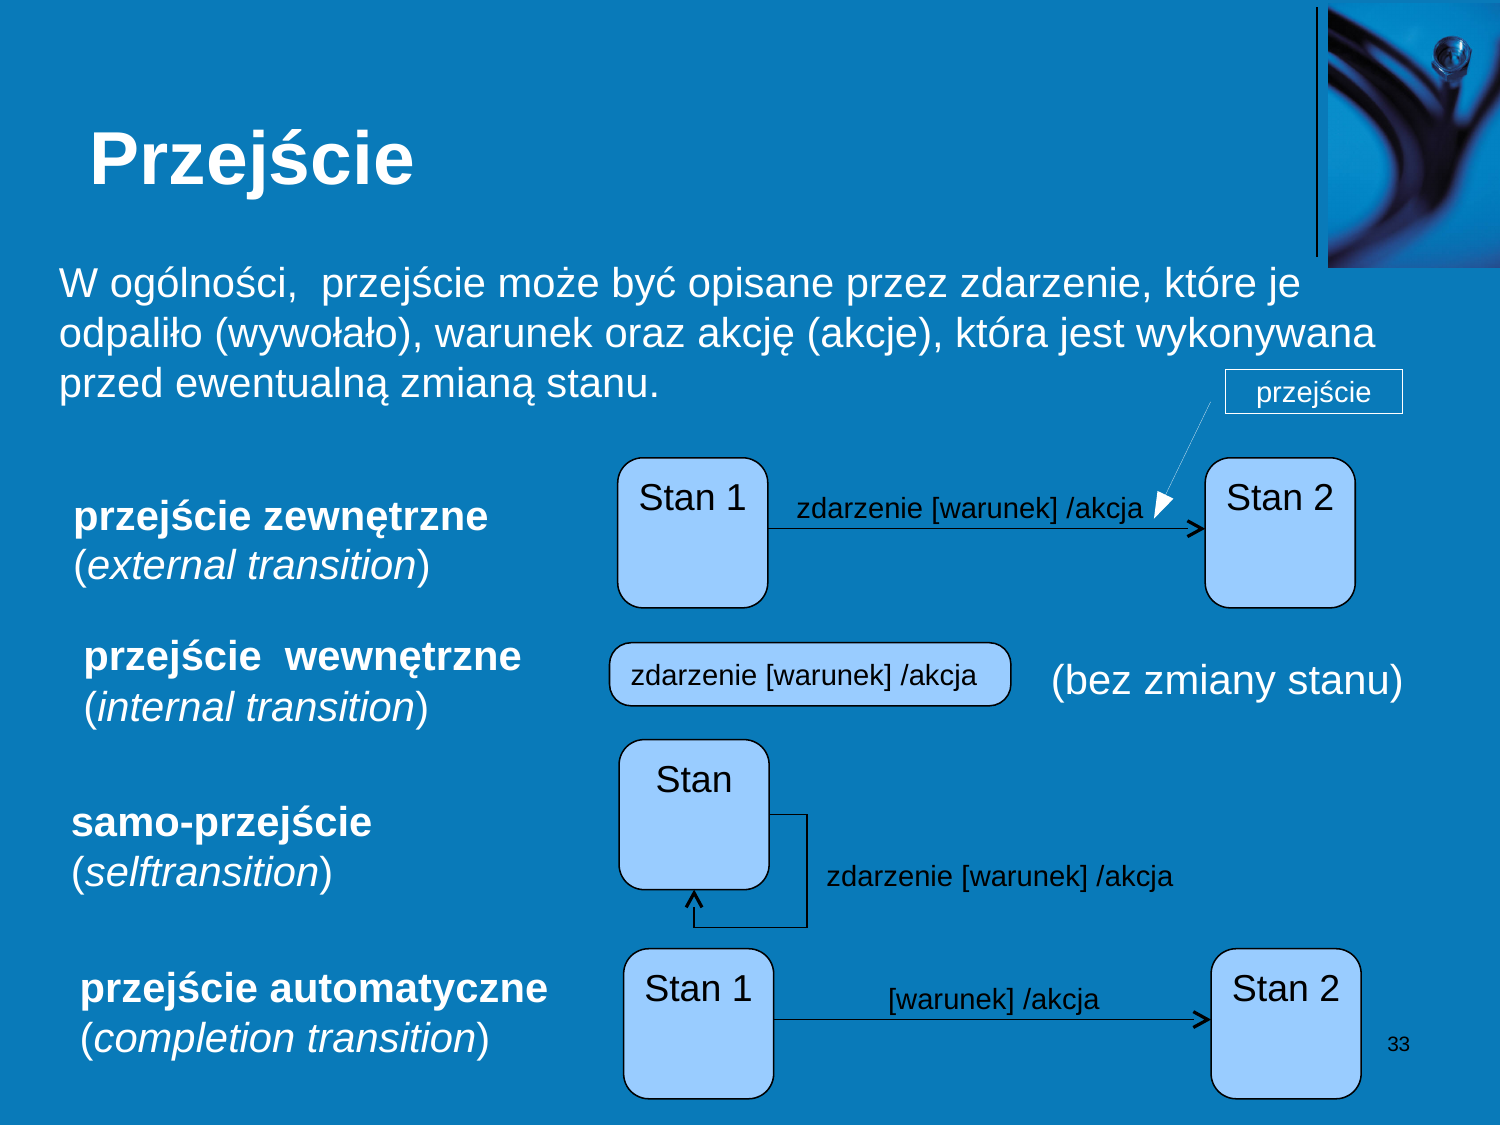

# Przejście
W ogólności, przejście może być opisane przez zdarzenie, które je odpaliło (wywołało), warunek oraz akcję (akcje), która jest wykonywana przed ewentualną zmianą stanu.
przejście
Stan 1
Stan 2
przejście zewnętrzne
(external transition)
zdarzenie [warunek] /akcja
przejście wewnętrzne
(internal transition)
zdarzenie [warunek] /akcja
(bez zmiany stanu)
Stan
samo-przejście
(selftransition)
zdarzenie [warunek] /akcja
Stan 1
Stan 2
przejście automatyczne
(completion transition)
[warunek] /akcja
33